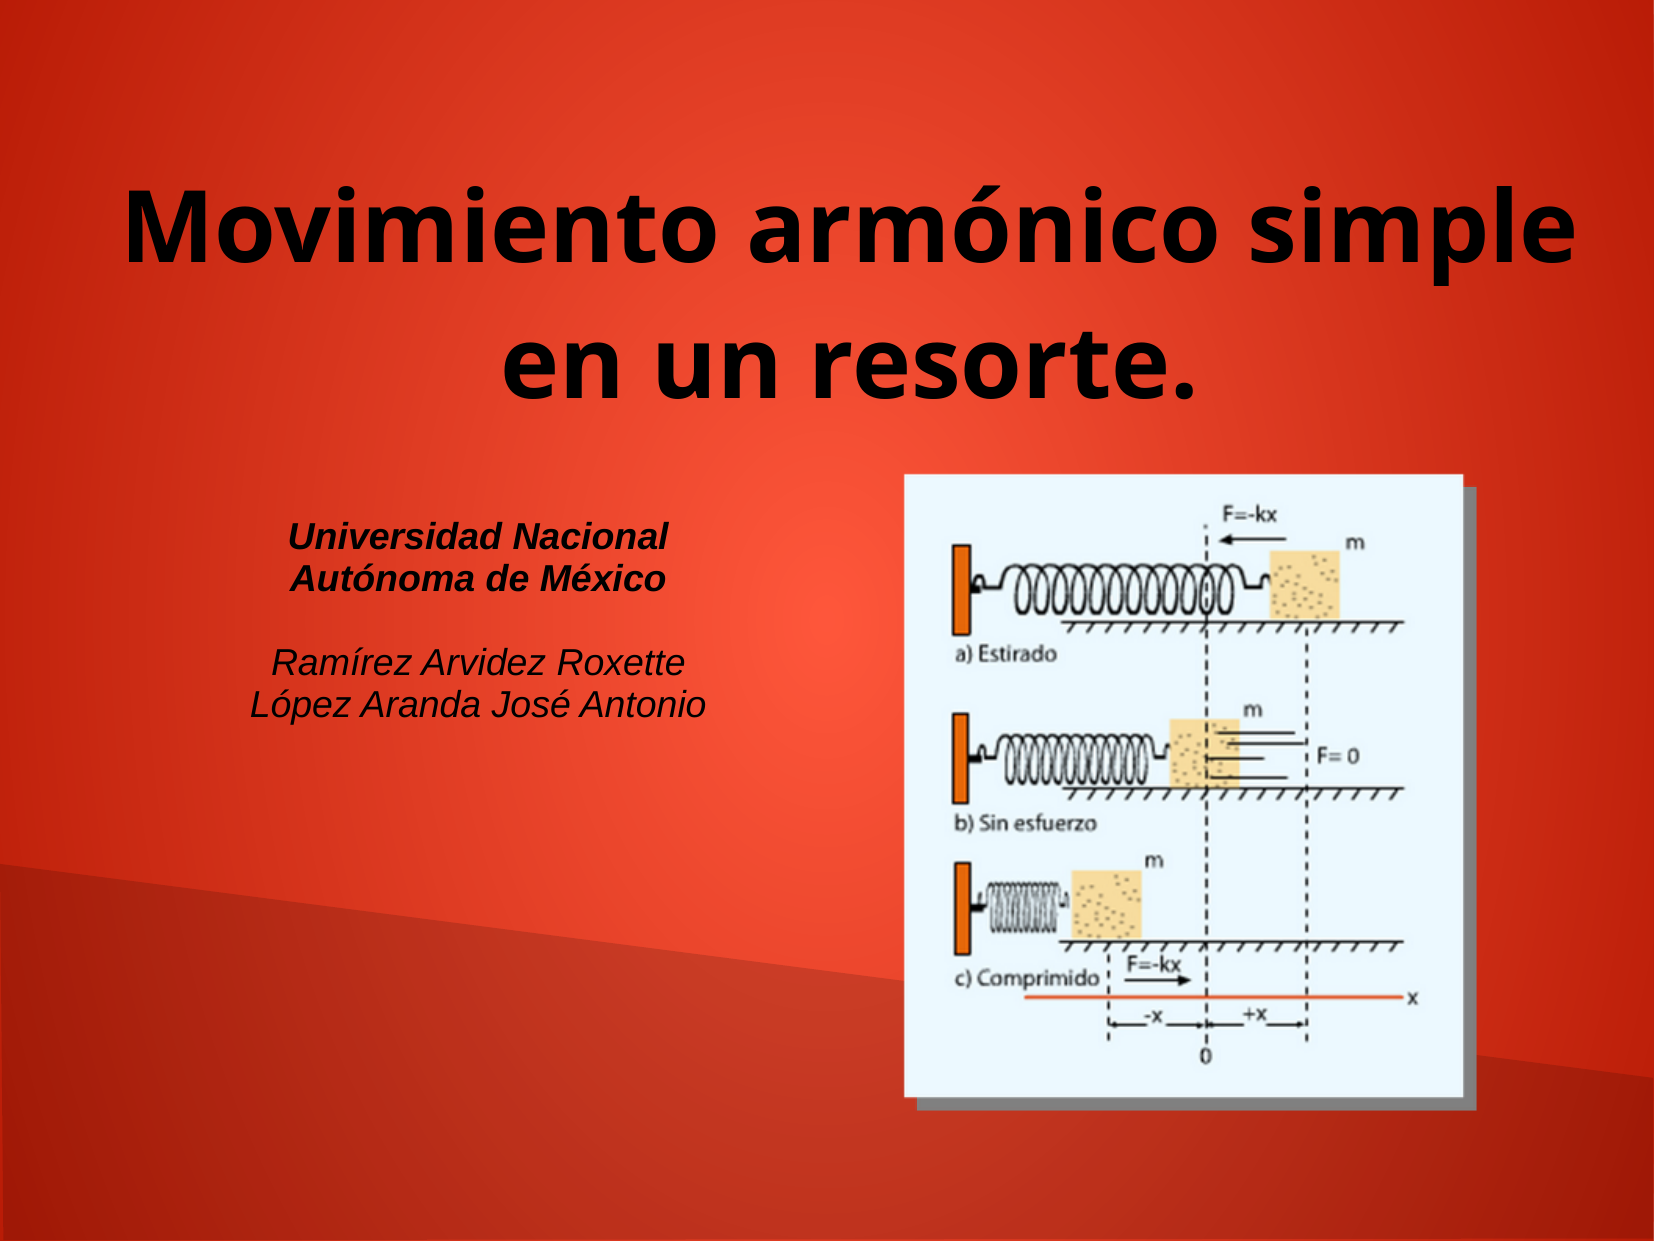

# Movimiento armónico simple en un resorte.
Universidad Nacional Autónoma de México
Ramírez Arvidez Roxette
López Aranda José Antonio